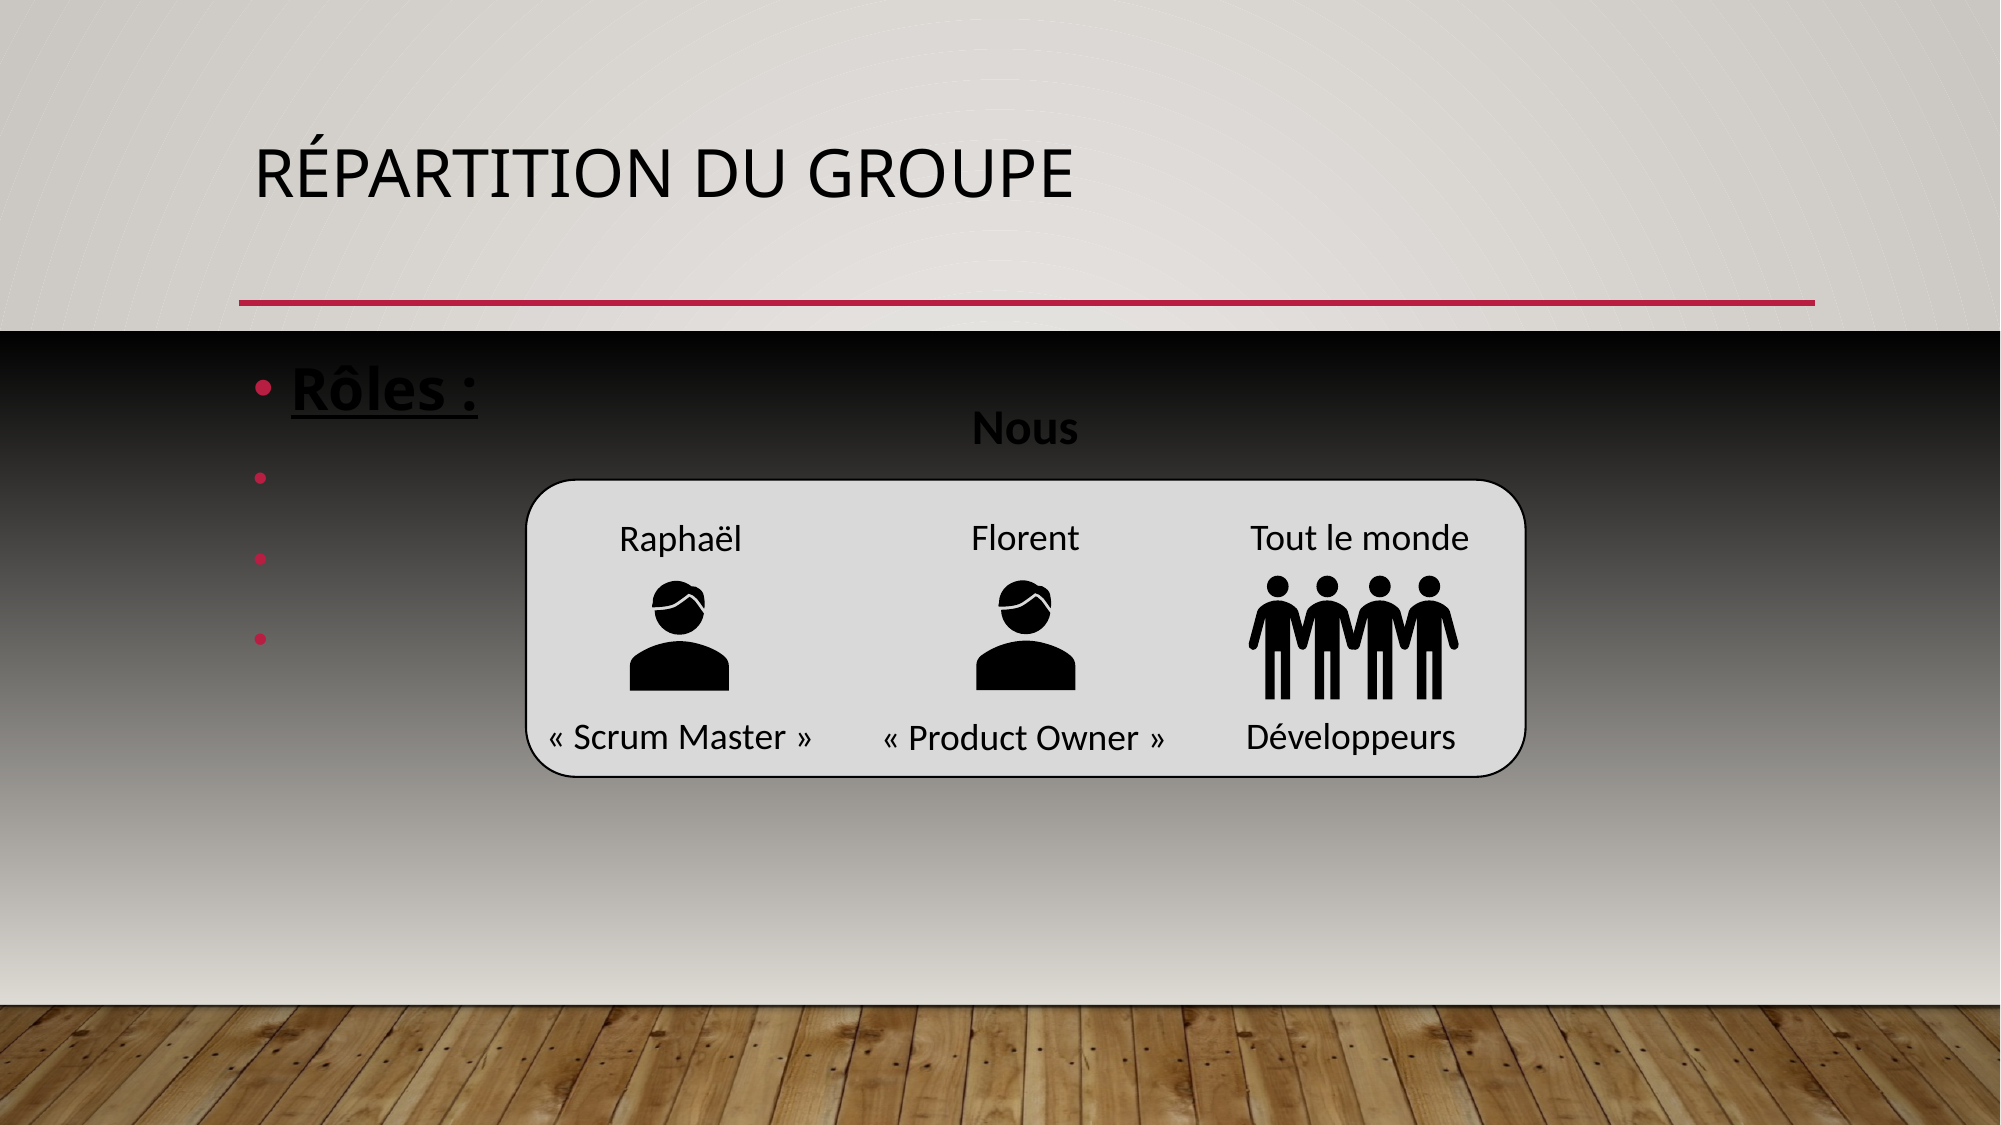

# Répartition du groupe
Rôles :
Nous
Florent
Tout le monde
Raphaël
« Scrum Master »
Développeurs
« Product Owner »